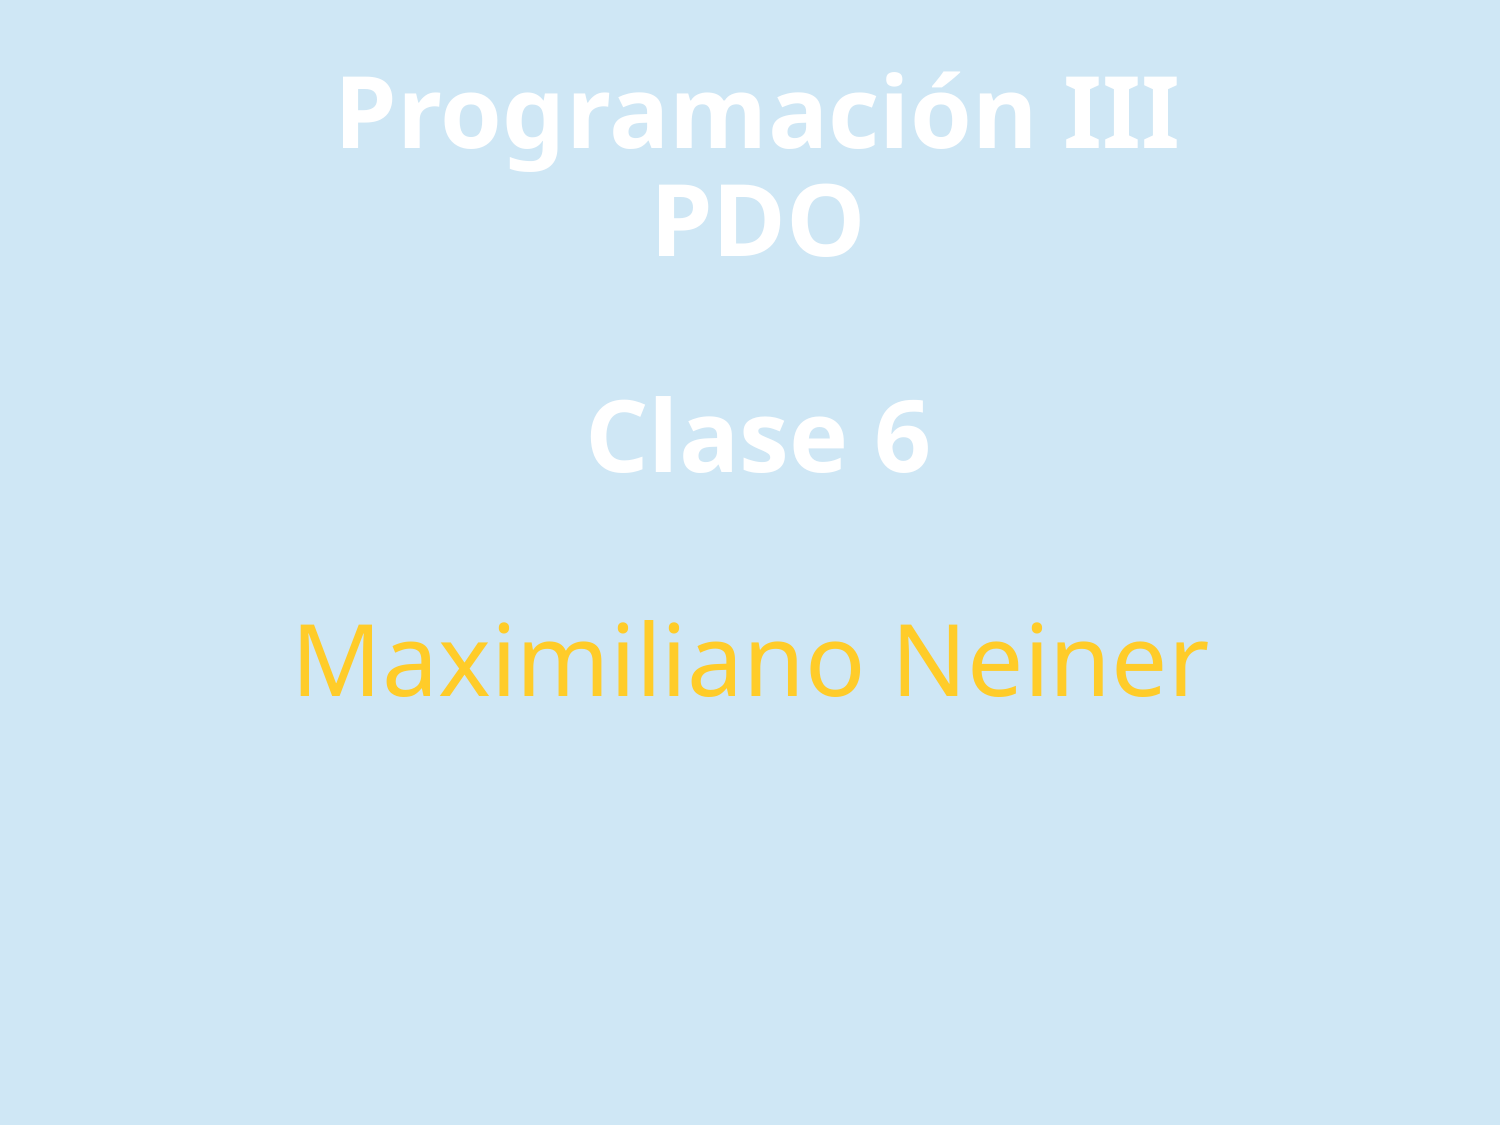

Programación III
PDO
Clase 6
# Maximiliano Neiner